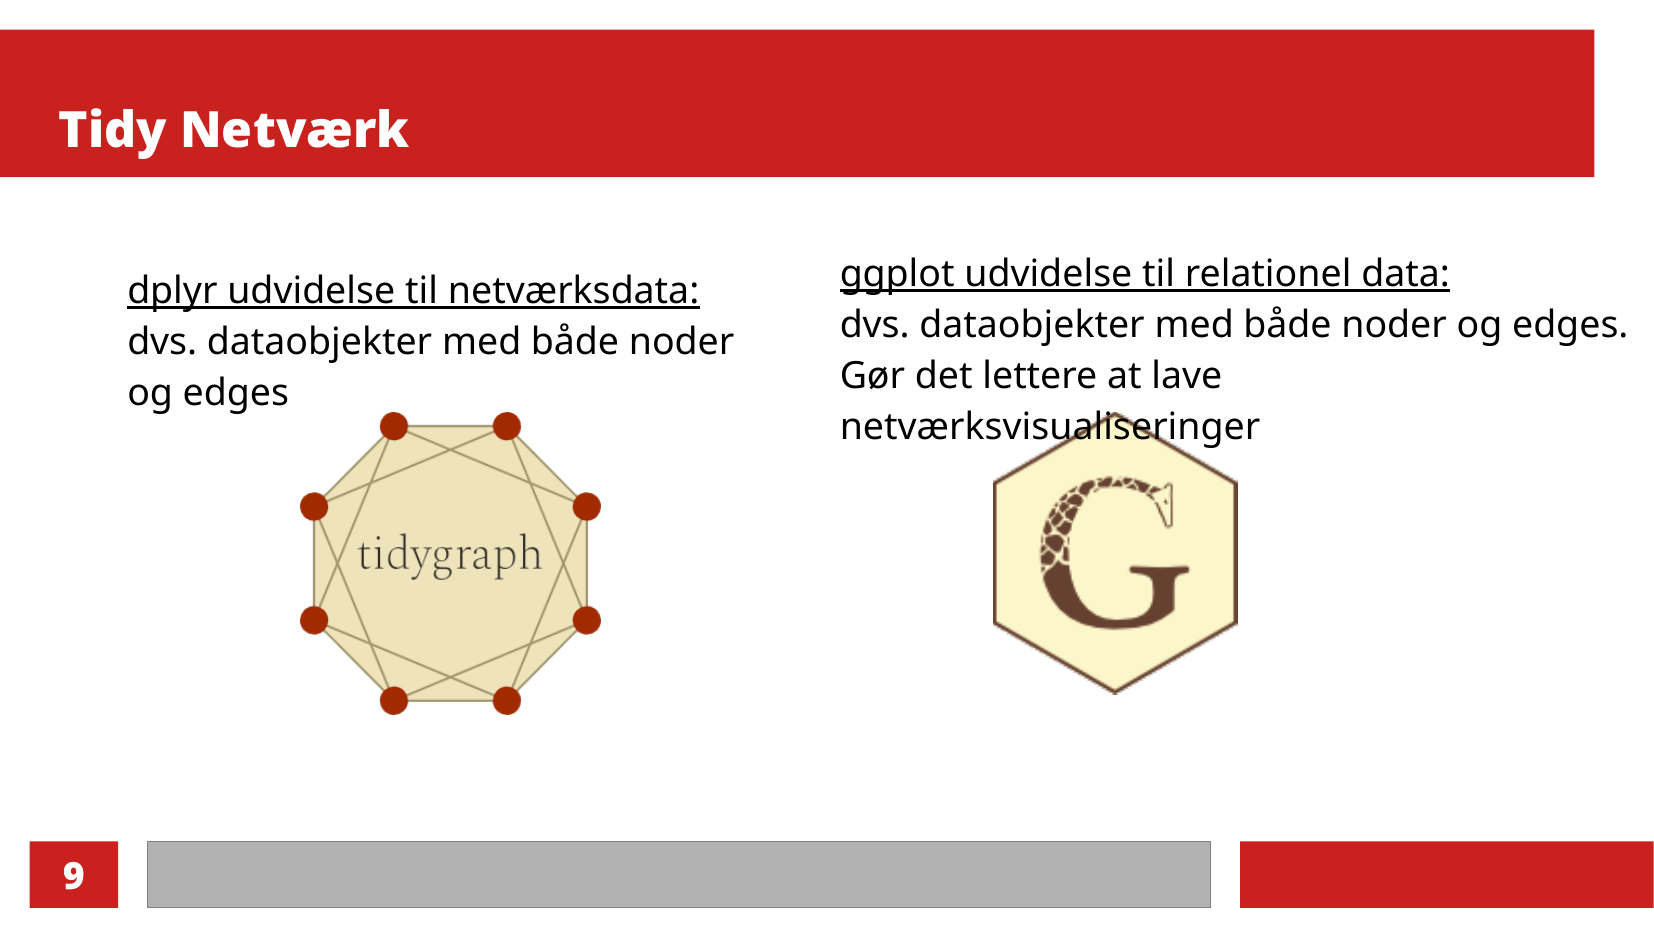

# Tidy Netværk
ggplot udvidelse til relationel data:
dvs. dataobjekter med både noder og edges. Gør det lettere at lave netværksvisualiseringer
dplyr udvidelse til netværksdata:
dvs. dataobjekter med både noder og edges
9